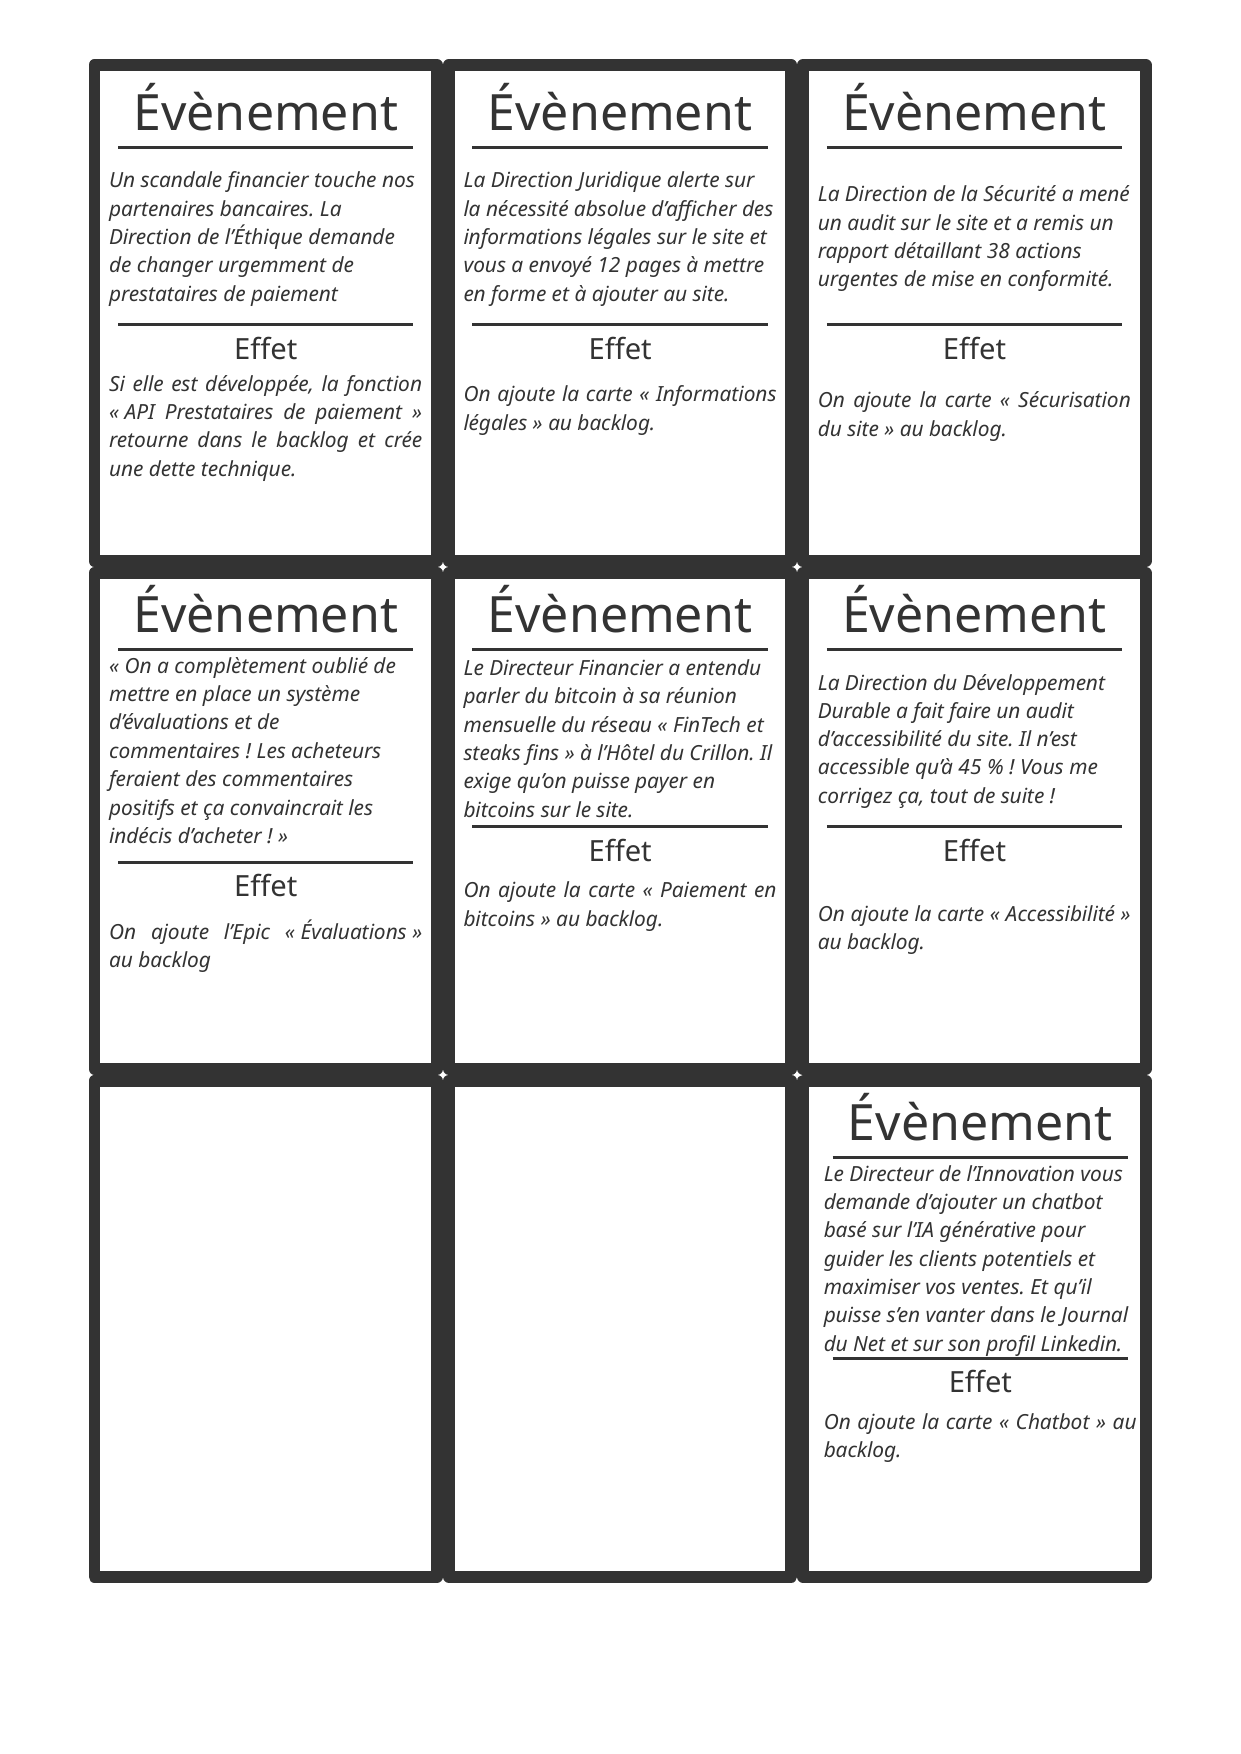

Évènement
Un scandale financier touche nos partenaires bancaires. La Direction de l’Éthique demande de changer urgemment de prestataires de paiement
Effet
Si elle est développée, la fonction « API Prestataires de paiement » retourne dans le backlog et crée une dette technique.
Évènement
La Direction Juridique alerte sur la nécessité absolue d’afficher des informations légales sur le site et vous a envoyé 12 pages à mettre en forme et à ajouter au site.
Effet
On ajoute la carte « Informations légales » au backlog.
Évènement
La Direction de la Sécurité a mené un audit sur le site et a remis un rapport détaillant 38 actions urgentes de mise en conformité.
Effet
On ajoute la carte « Sécurisation du site » au backlog.
Évènement
« On a complètement oublié de mettre en place un système d’évaluations et de commentaires ! Les acheteurs feraient des commentaires positifs et ça convaincrait les indécis d’acheter ! »
Effet
On ajoute l’Epic « Évaluations » au backlog
Évènement
Le Directeur Financier a entendu parler du bitcoin à sa réunion mensuelle du réseau « FinTech et steaks fins » à l’Hôtel du Crillon. Il exige qu’on puisse payer en bitcoins sur le site.
Effet
On ajoute la carte « Paiement en bitcoins » au backlog.
Évènement
La Direction du Développement Durable a fait faire un audit d’accessibilité du site. Il n’est accessible qu’à 45 % ! Vous me corrigez ça, tout de suite !
Effet
On ajoute la carte « Accessibilité » au backlog.
Évènement
Le Directeur de l’Innovation vous demande d’ajouter un chatbot basé sur l’IA générative pour guider les clients potentiels et maximiser vos ventes. Et qu’il puisse s’en vanter dans le Journal du Net et sur son profil Linkedin.
Effet
On ajoute la carte « Chatbot » au backlog.